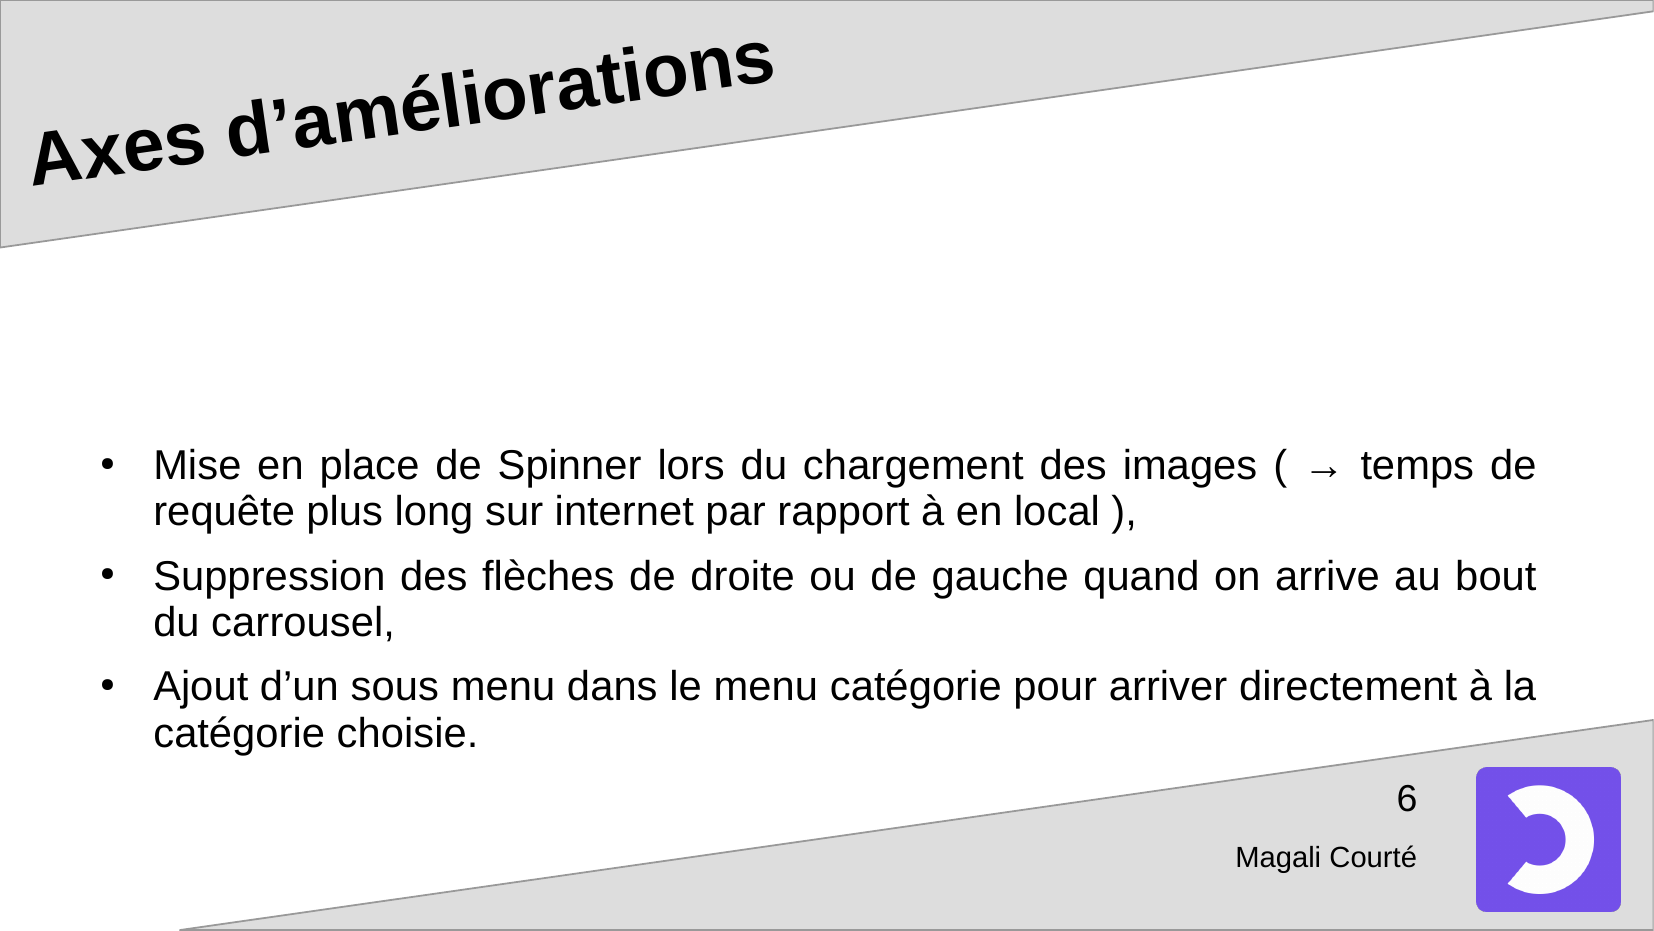

# Axes d’améliorations
Mise en place de Spinner lors du chargement des images ( → temps de requête plus long sur internet par rapport à en local ),
Suppression des flèches de droite ou de gauche quand on arrive au bout du carrousel,
Ajout d’un sous menu dans le menu catégorie pour arriver directement à la catégorie choisie.
6